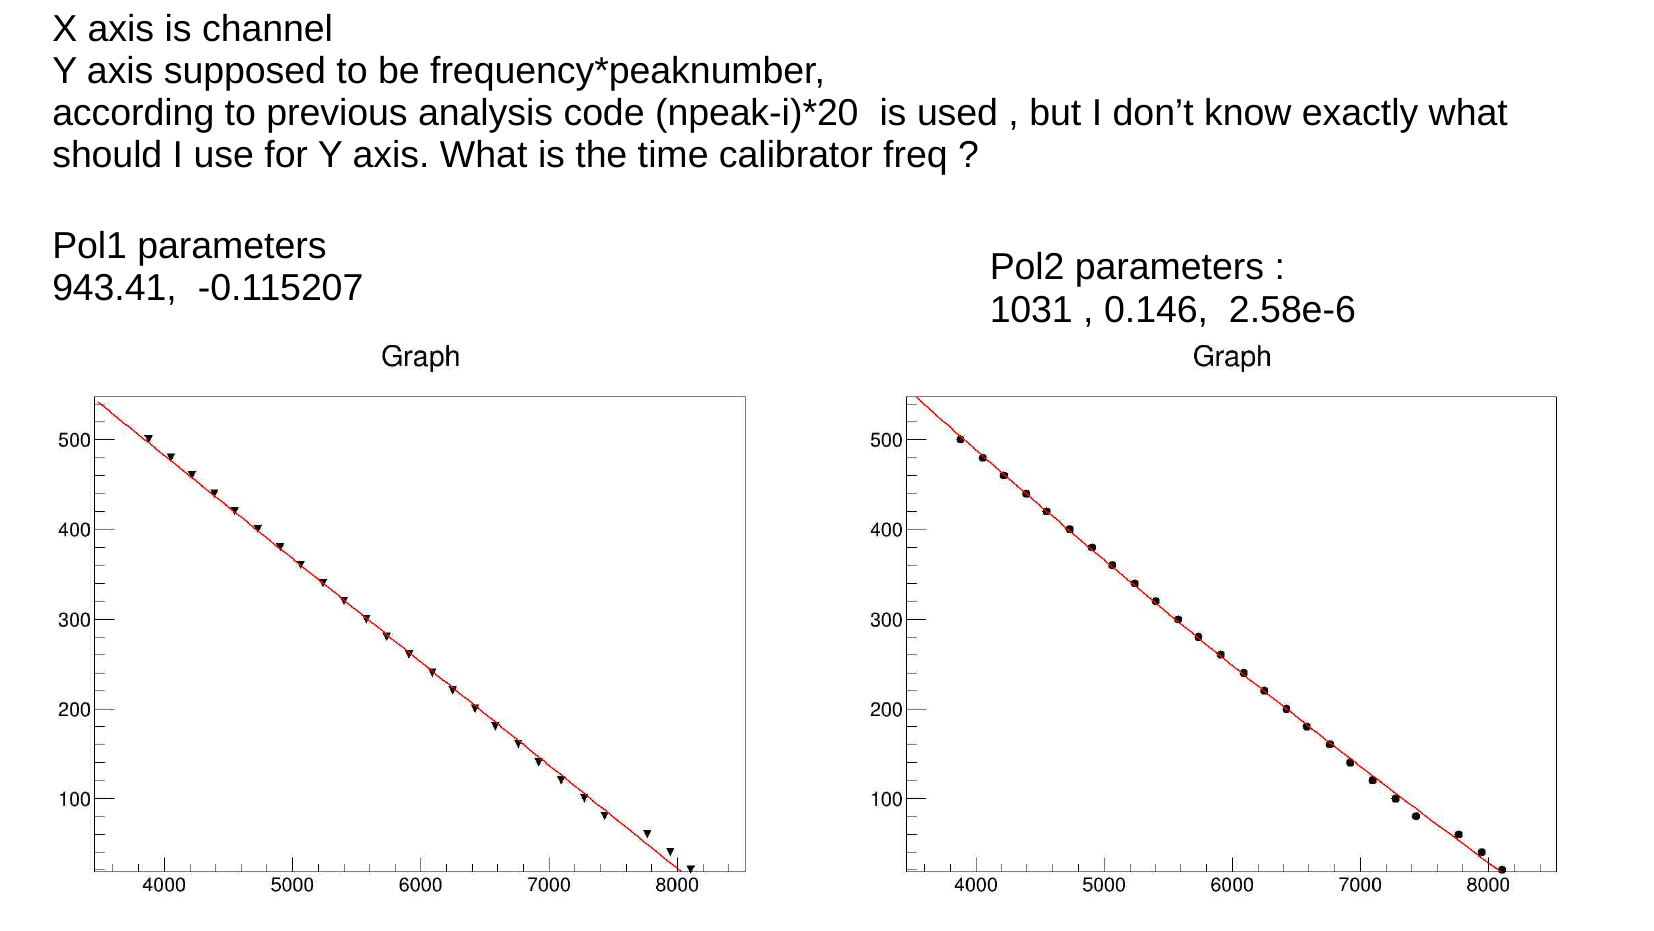

X axis is channel
Y axis supposed to be frequency*peaknumber,
according to previous analysis code (npeak-i)*20 is used , but I don’t know exactly what should I use for Y axis. What is the time calibrator freq ?
Pol1 parameters
943.41, -0.115207
Pol2 parameters :
1031 , 0.146, 2.58e-6